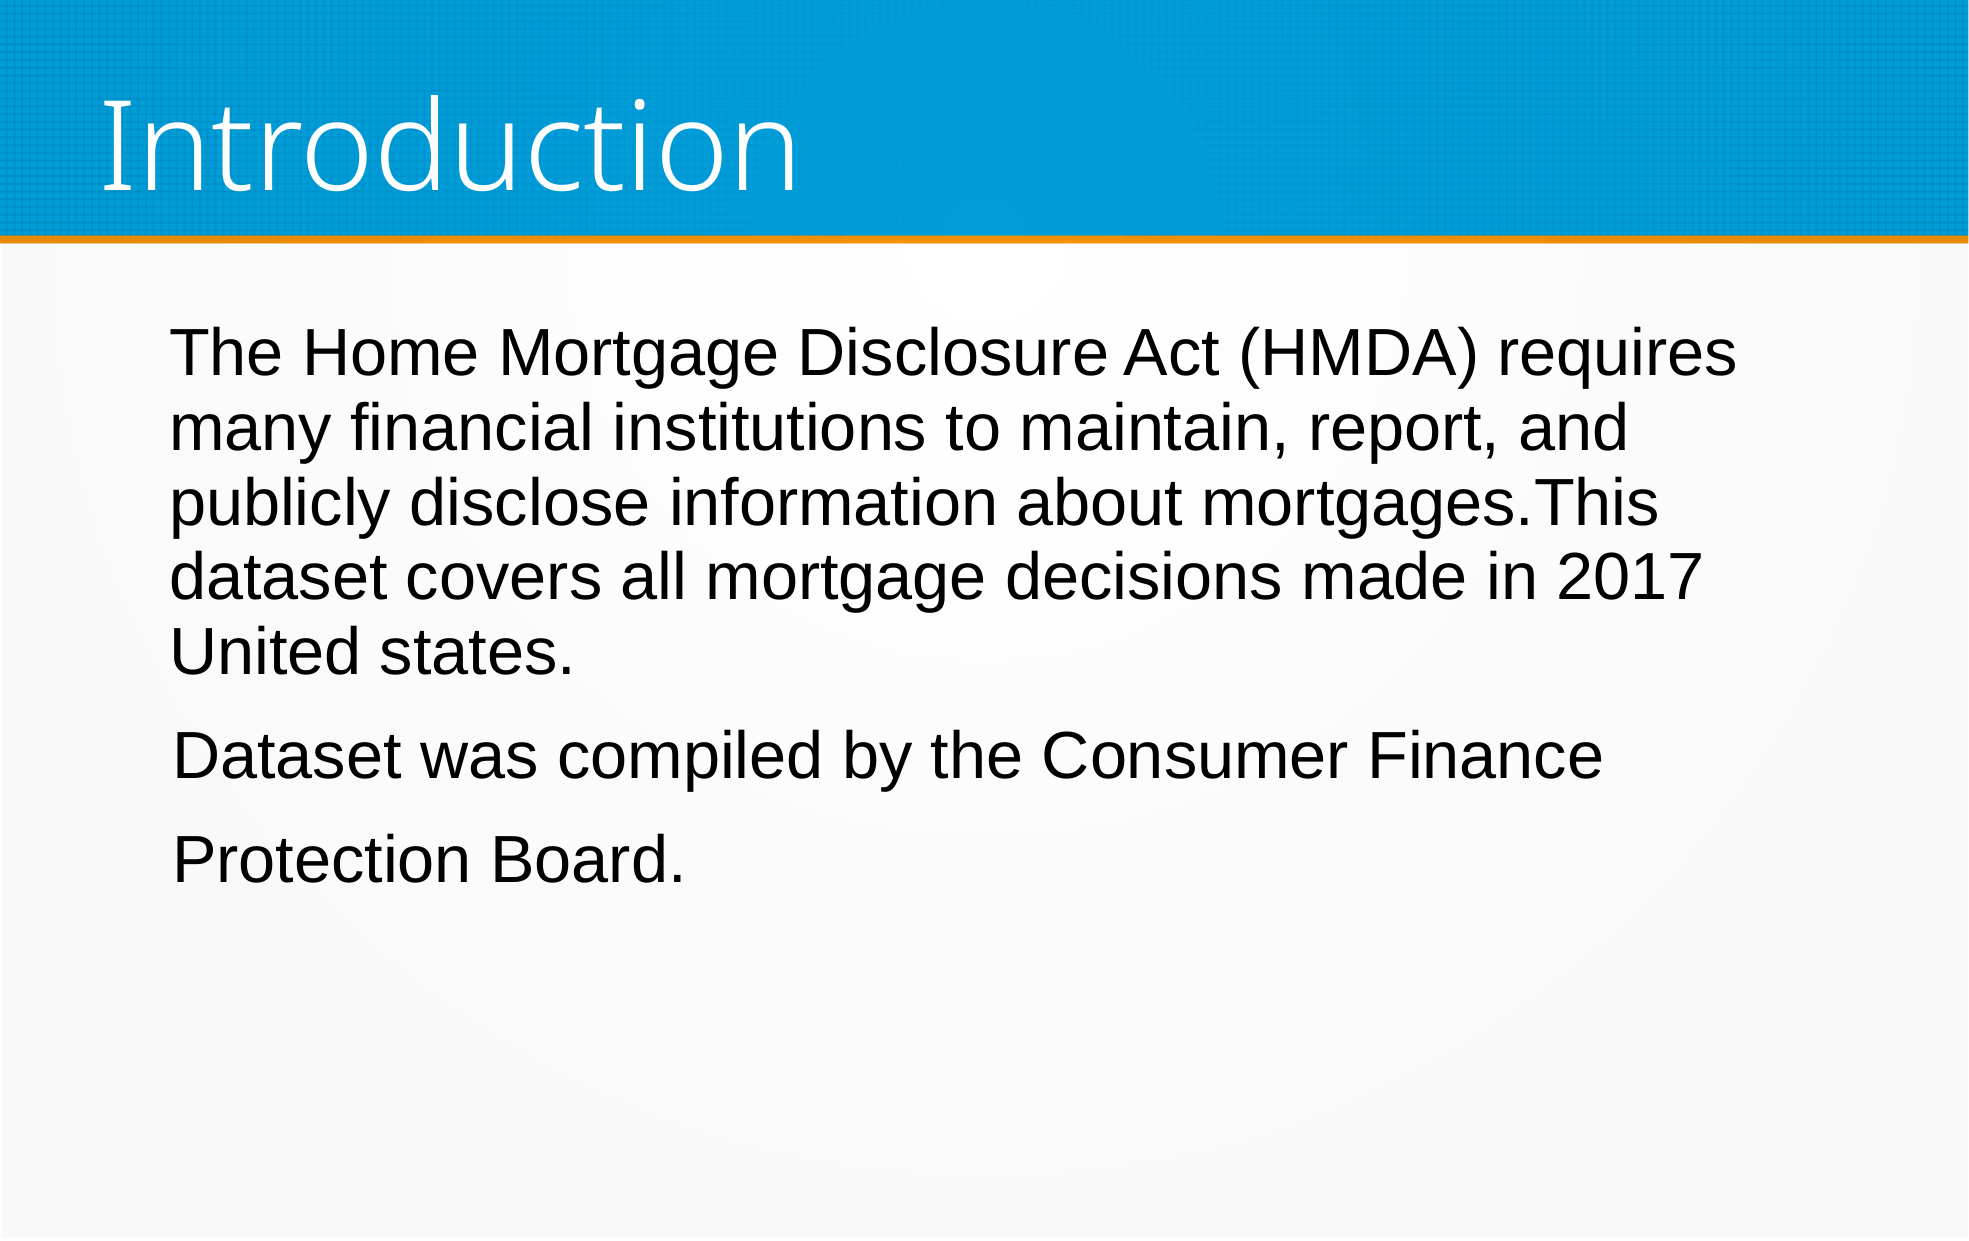

# Introduction
The Home Mortgage Disclosure Act (HMDA) requires many financial institutions to maintain, report, and publicly disclose information about mortgages.This dataset covers all mortgage decisions made in 2017 United states.
 Dataset was compiled by the Consumer Finance
 Protection Board.